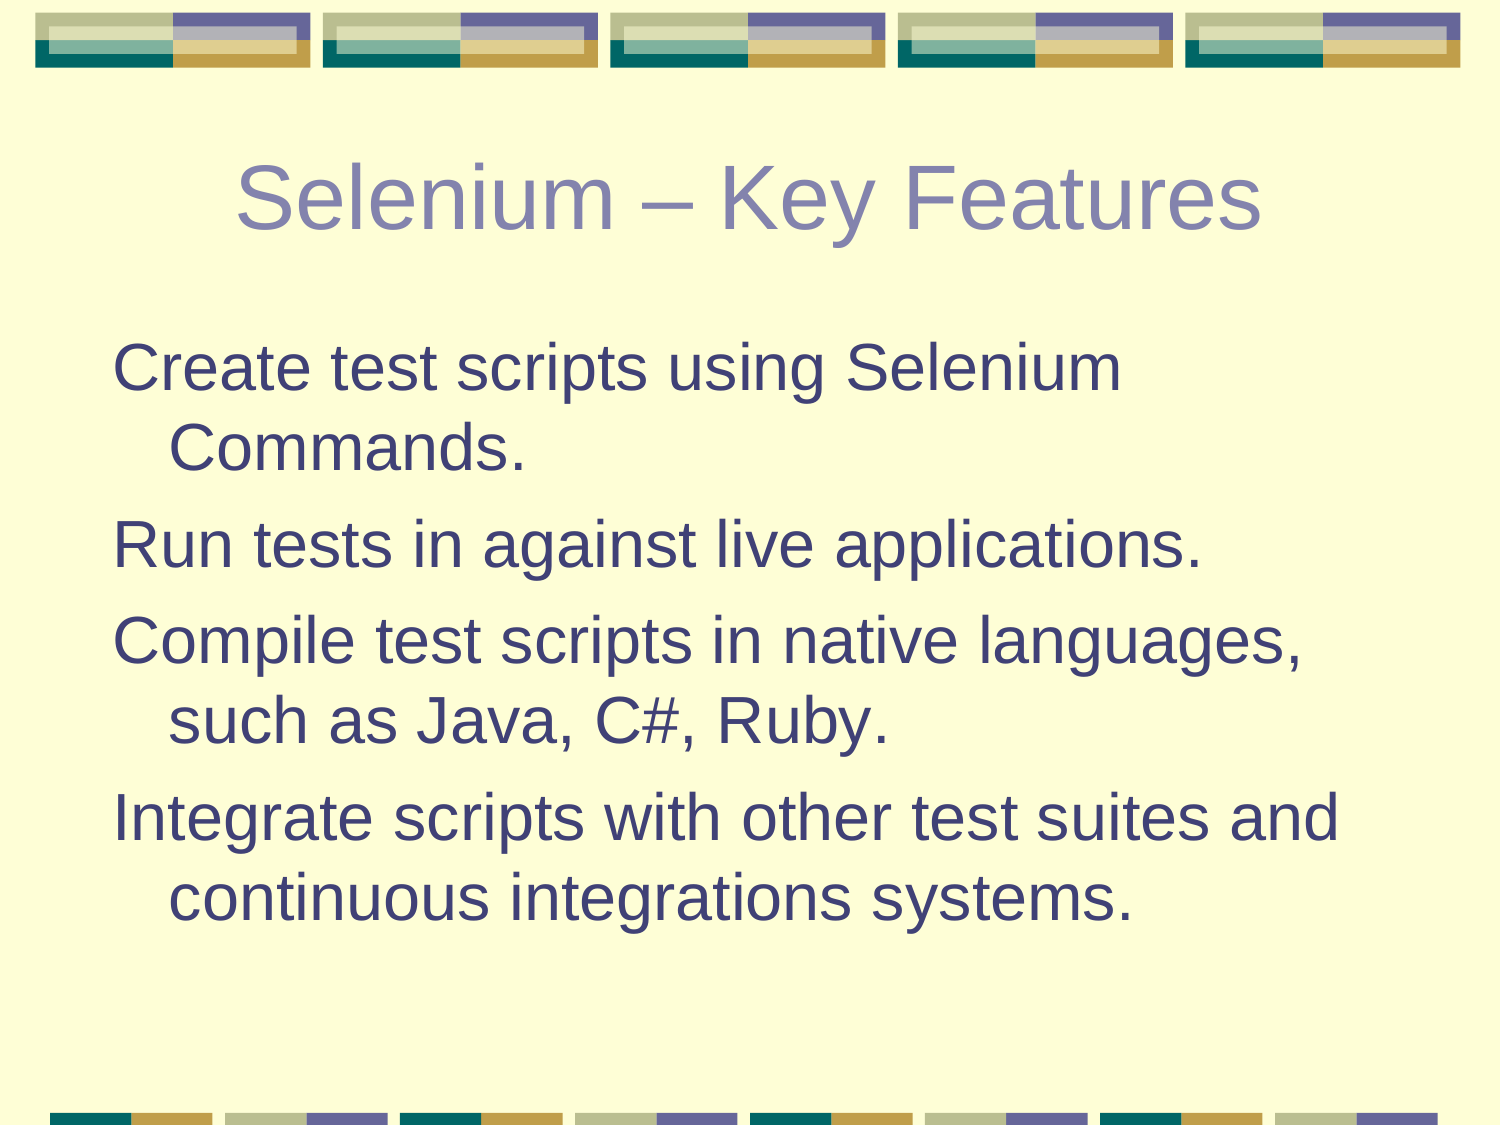

# Selenium – Key Features
Create test scripts using Selenium Commands.
Run tests in against live applications.
Compile test scripts in native languages, such as Java, C#, Ruby.
Integrate scripts with other test suites and continuous integrations systems.